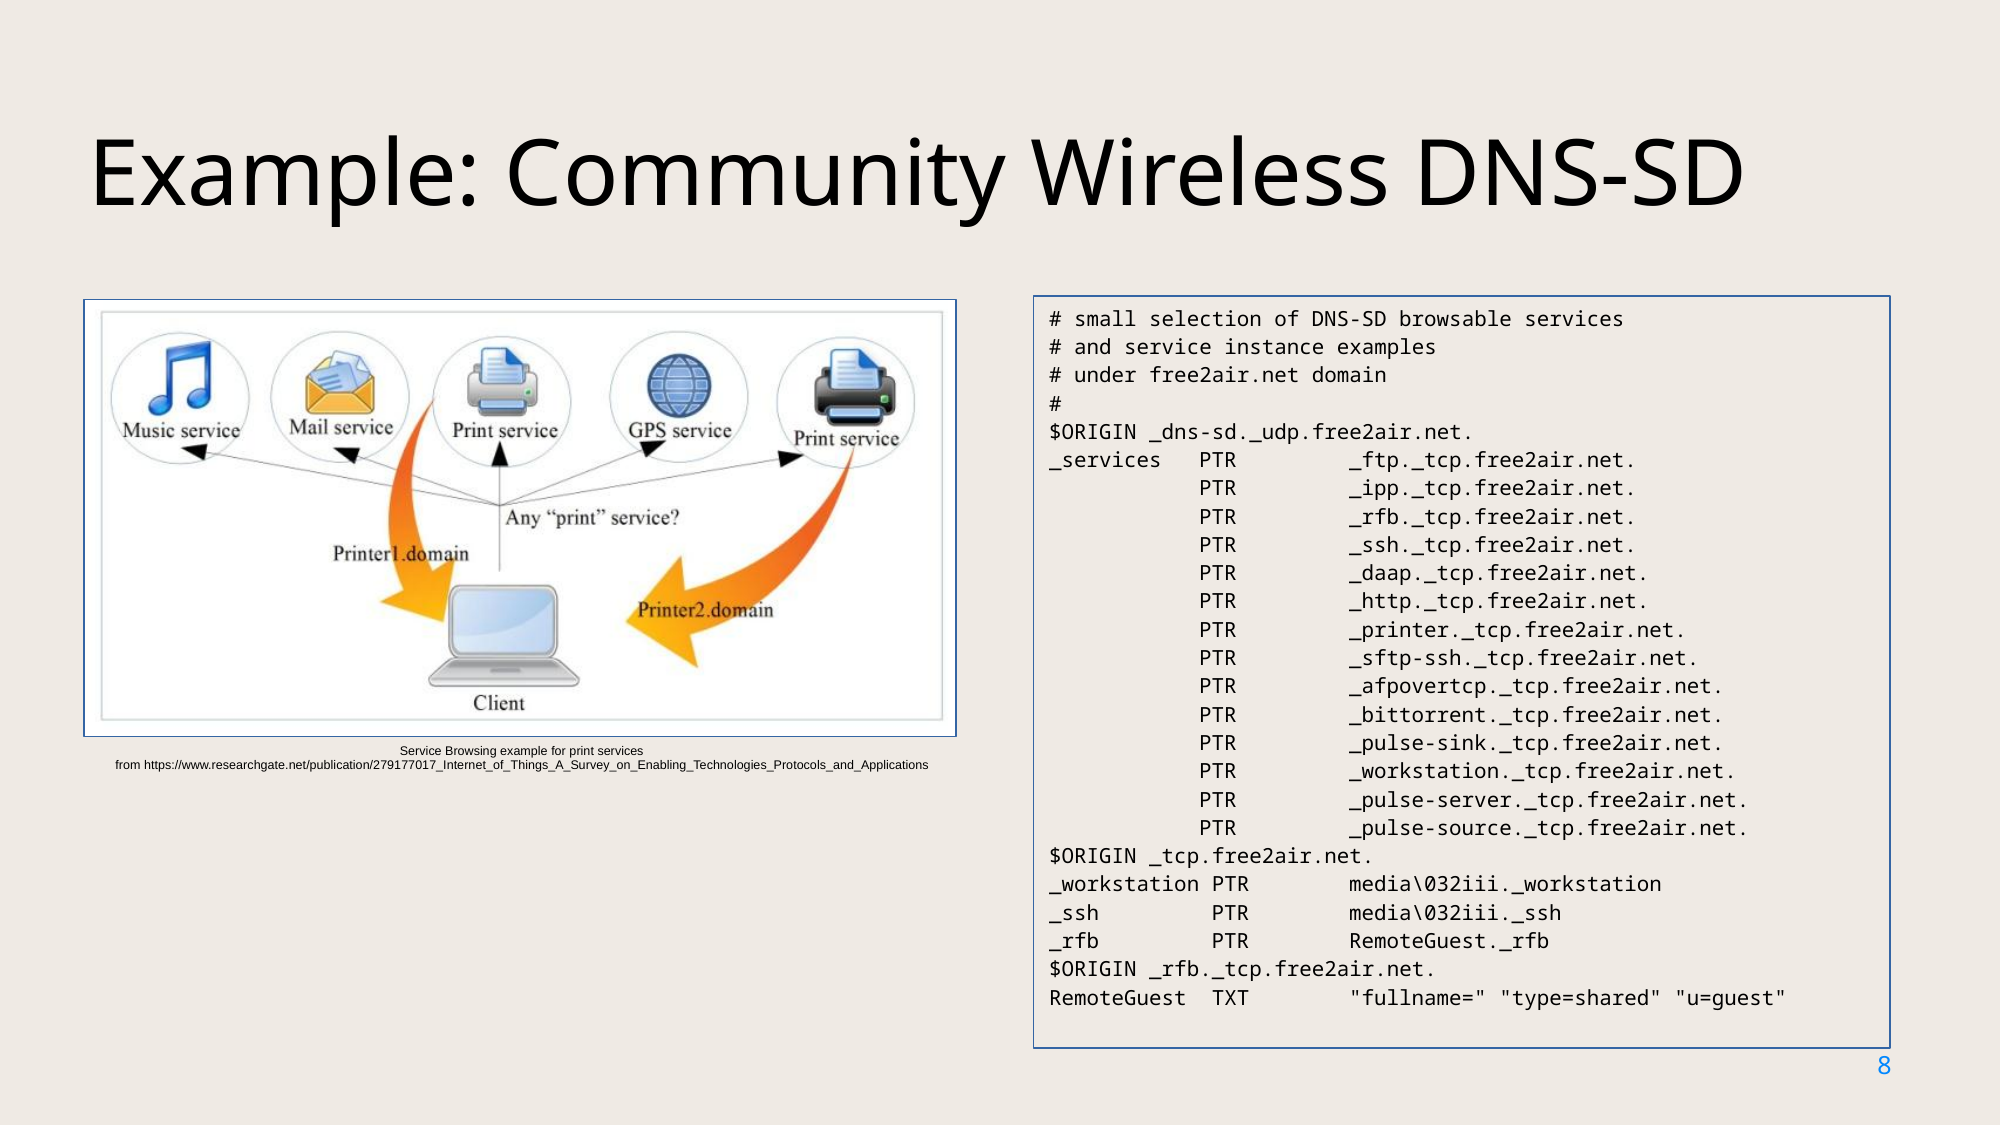

# Example: Community Wireless DNS-SD
# small selection of DNS-SD browsable services
# and service instance examples
# under free2air.net domain
#
$ORIGIN _dns-sd._udp.free2air.net.
_services	PTR	_ftp._tcp.free2air.net.
	PTR	_ipp._tcp.free2air.net.
	PTR	_rfb._tcp.free2air.net.
	PTR	_ssh._tcp.free2air.net.
	PTR	_daap._tcp.free2air.net.
	PTR	_http._tcp.free2air.net.
	PTR	_printer._tcp.free2air.net.
	PTR	_sftp-ssh._tcp.free2air.net.
	PTR	_afpovertcp._tcp.free2air.net.
	PTR	_bittorrent._tcp.free2air.net.
	PTR	_pulse-sink._tcp.free2air.net.
	PTR	_workstation._tcp.free2air.net.
	PTR	_pulse-server._tcp.free2air.net.
	PTR	_pulse-source._tcp.free2air.net.
$ORIGIN _tcp.free2air.net.
_workstation PTR	media\032iii._workstation
_ssh	 PTR	media\032iii._ssh
_rfb	 PTR	RemoteGuest._rfb
$ORIGIN _rfb._tcp.free2air.net.
RemoteGuest TXT	"fullname=" "type=shared" "u=guest"
Service Browsing example for print services
from https://www.researchgate.net/publication/279177017_Internet_of_Things_A_Survey_on_Enabling_Technologies_Protocols_and_Applications